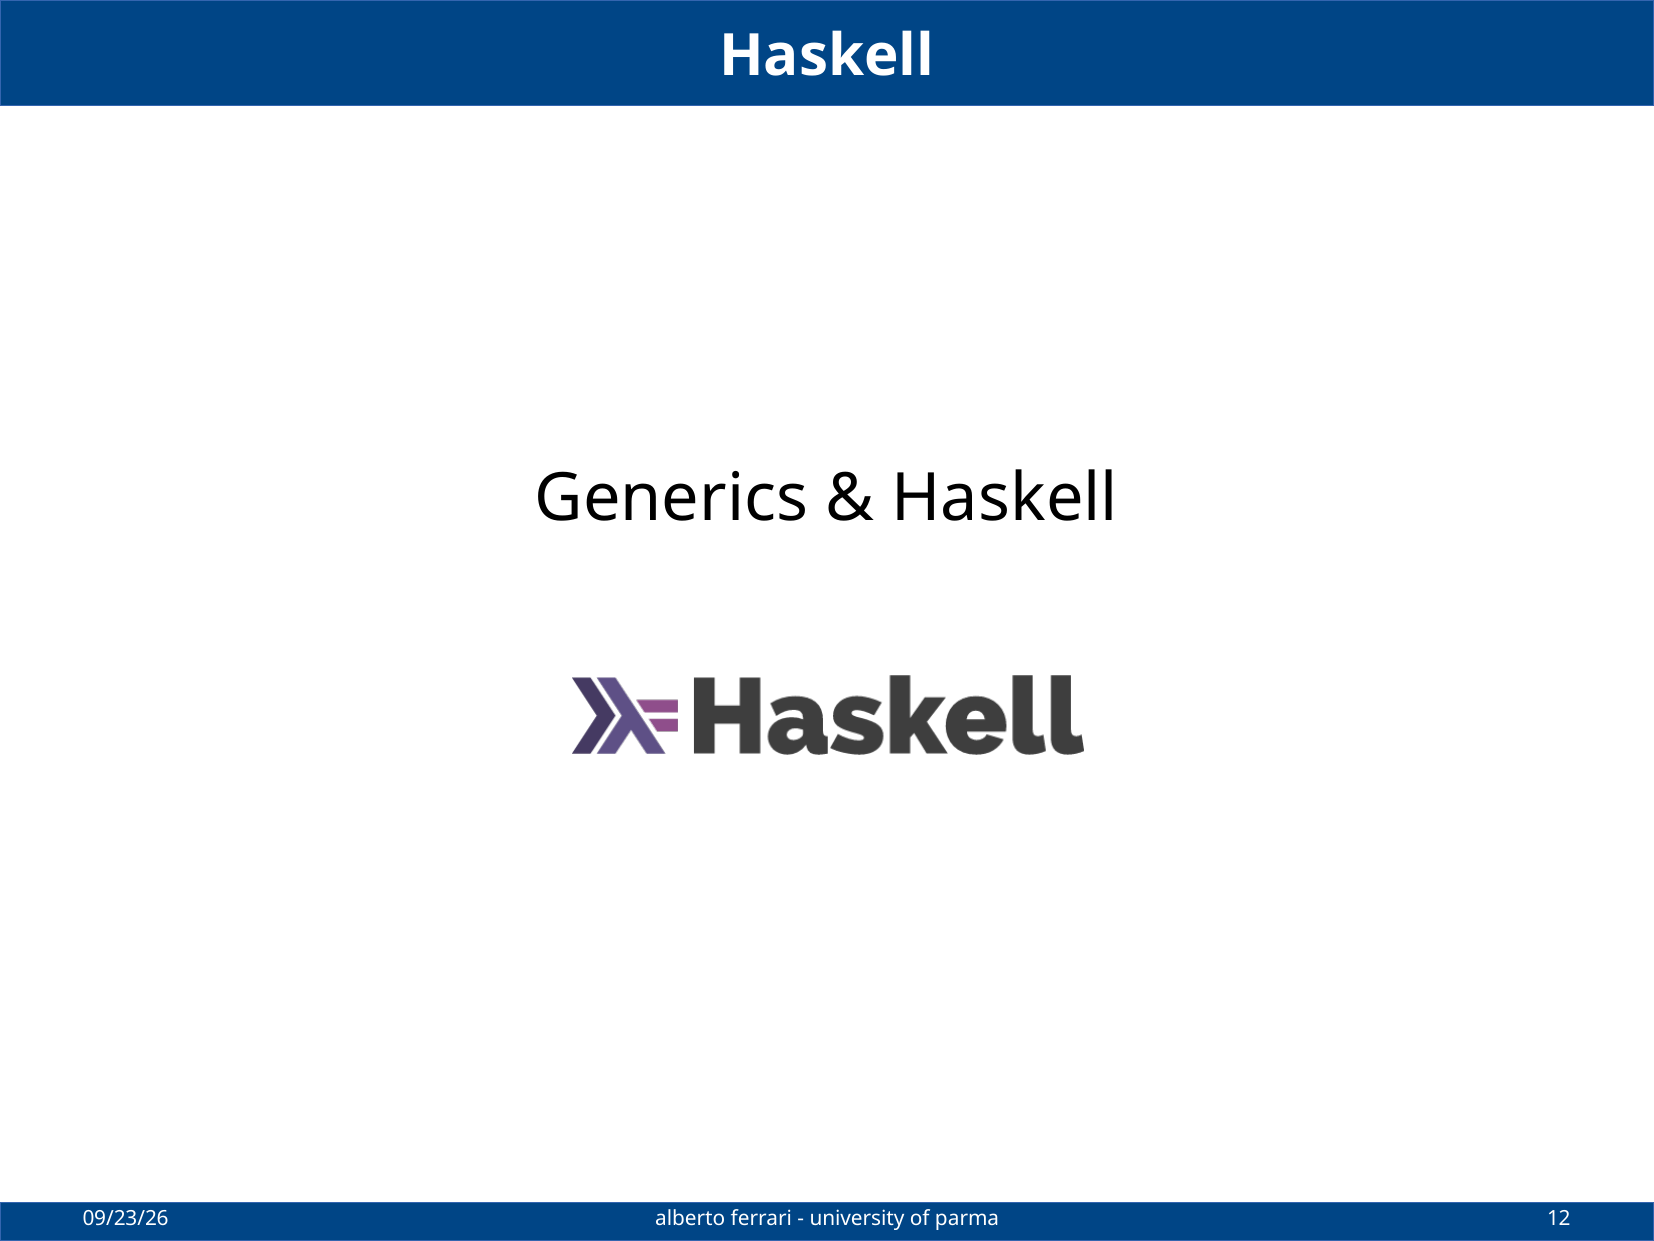

# Haskell
Generics & Haskell
alberto ferrari - university of parma
12